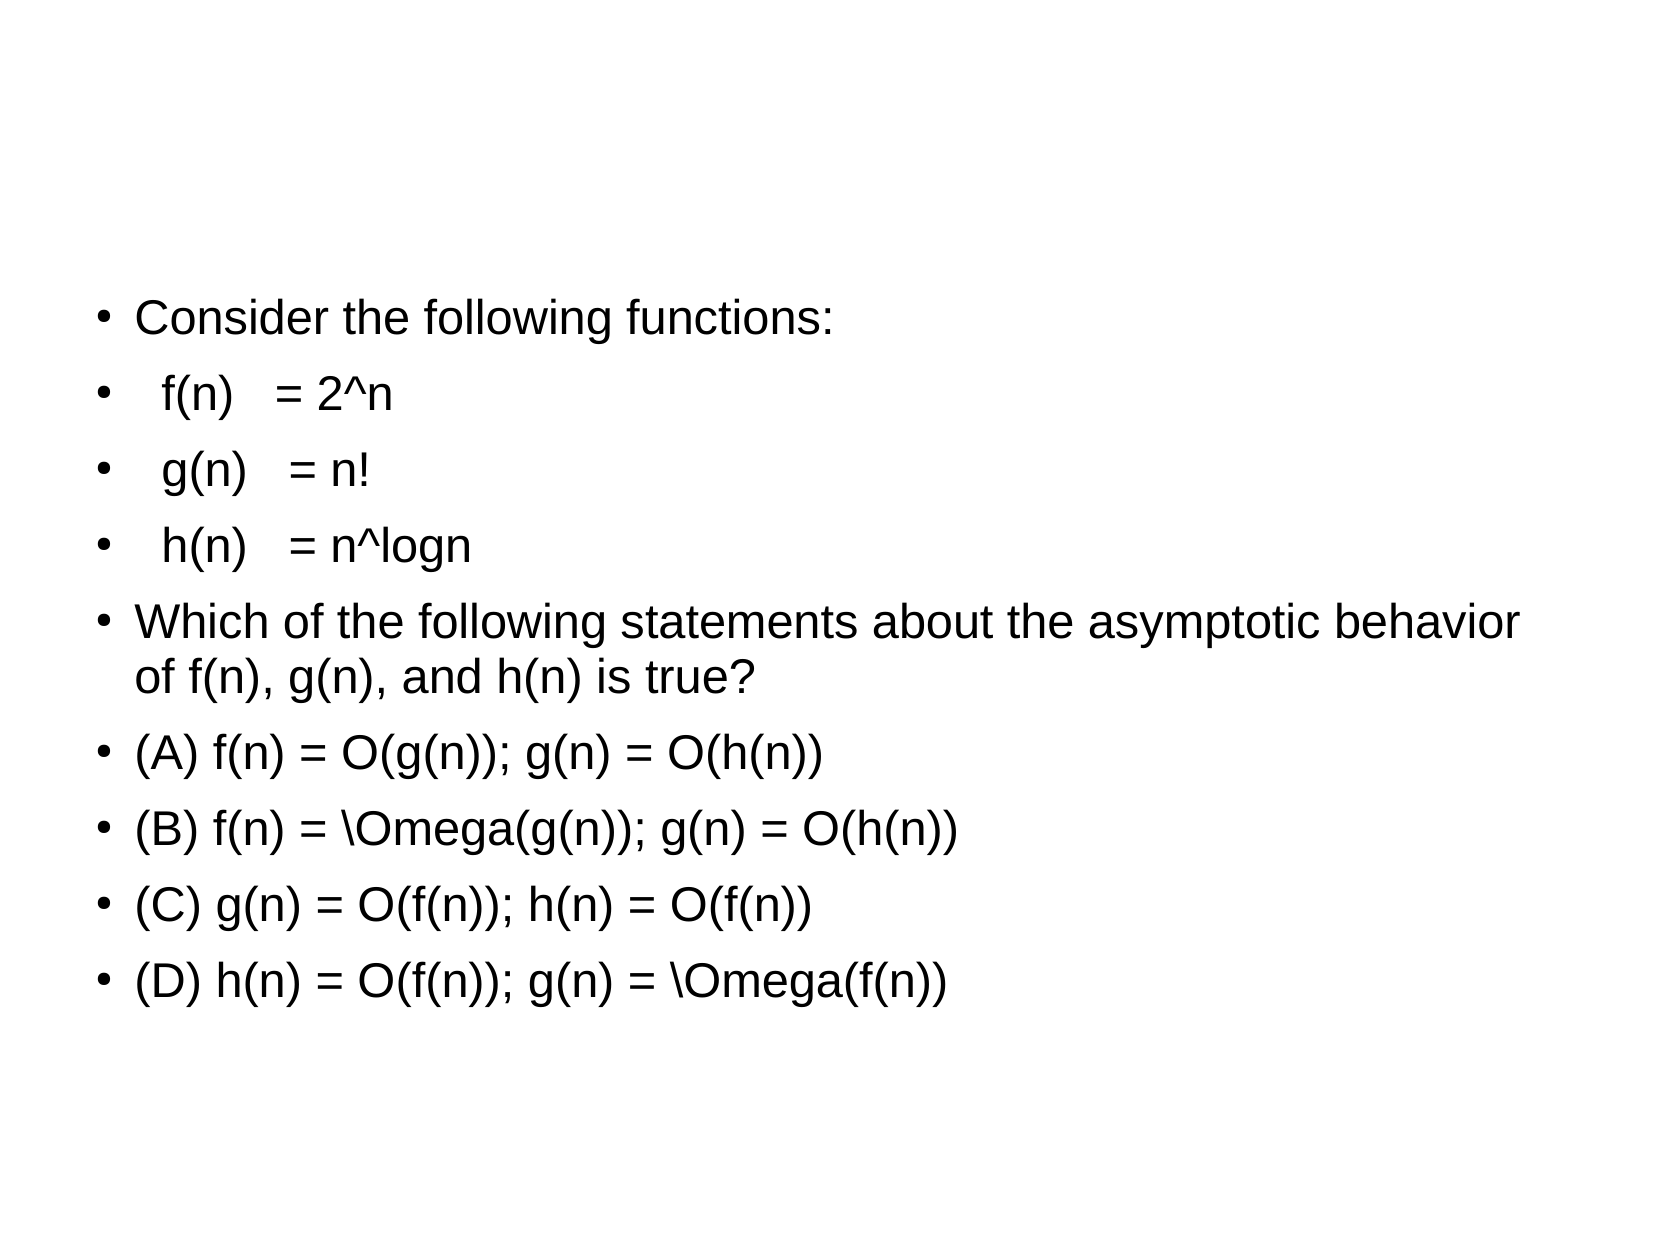

#
Consider the following functions:
 f(n) = 2^n
 g(n) = n!
 h(n) = n^logn
Which of the following statements about the asymptotic behavior of f(n), g(n), and h(n) is true?
(A) f(n) = O(g(n)); g(n) = O(h(n))
(B) f(n) = \Omega(g(n)); g(n) = O(h(n))
(C) g(n) = O(f(n)); h(n) = O(f(n))
(D) h(n) = O(f(n)); g(n) = \Omega(f(n))